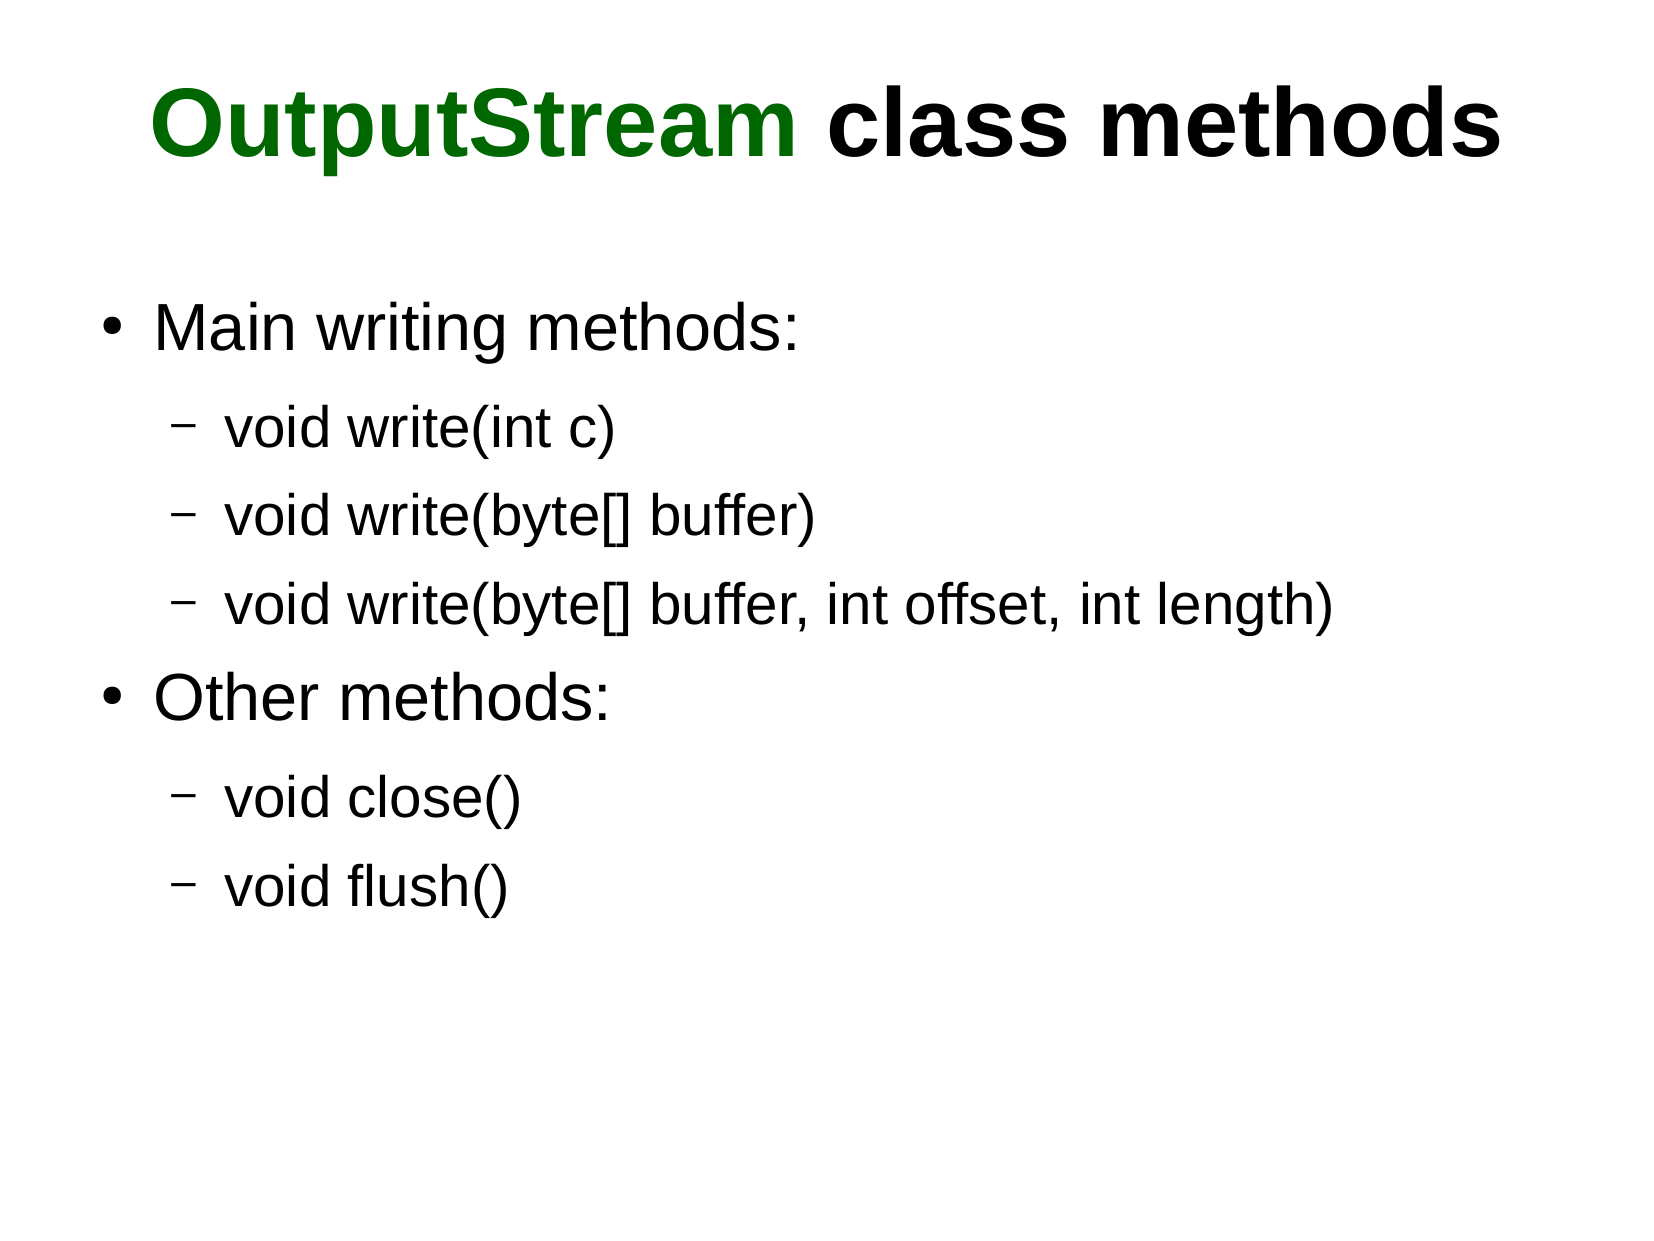

# OutputStream class methods
Main writing methods:
void write(int c)
void write(byte[] buffer)
void write(byte[] buffer, int offset, int length)
Other methods:
void close()
void flush()